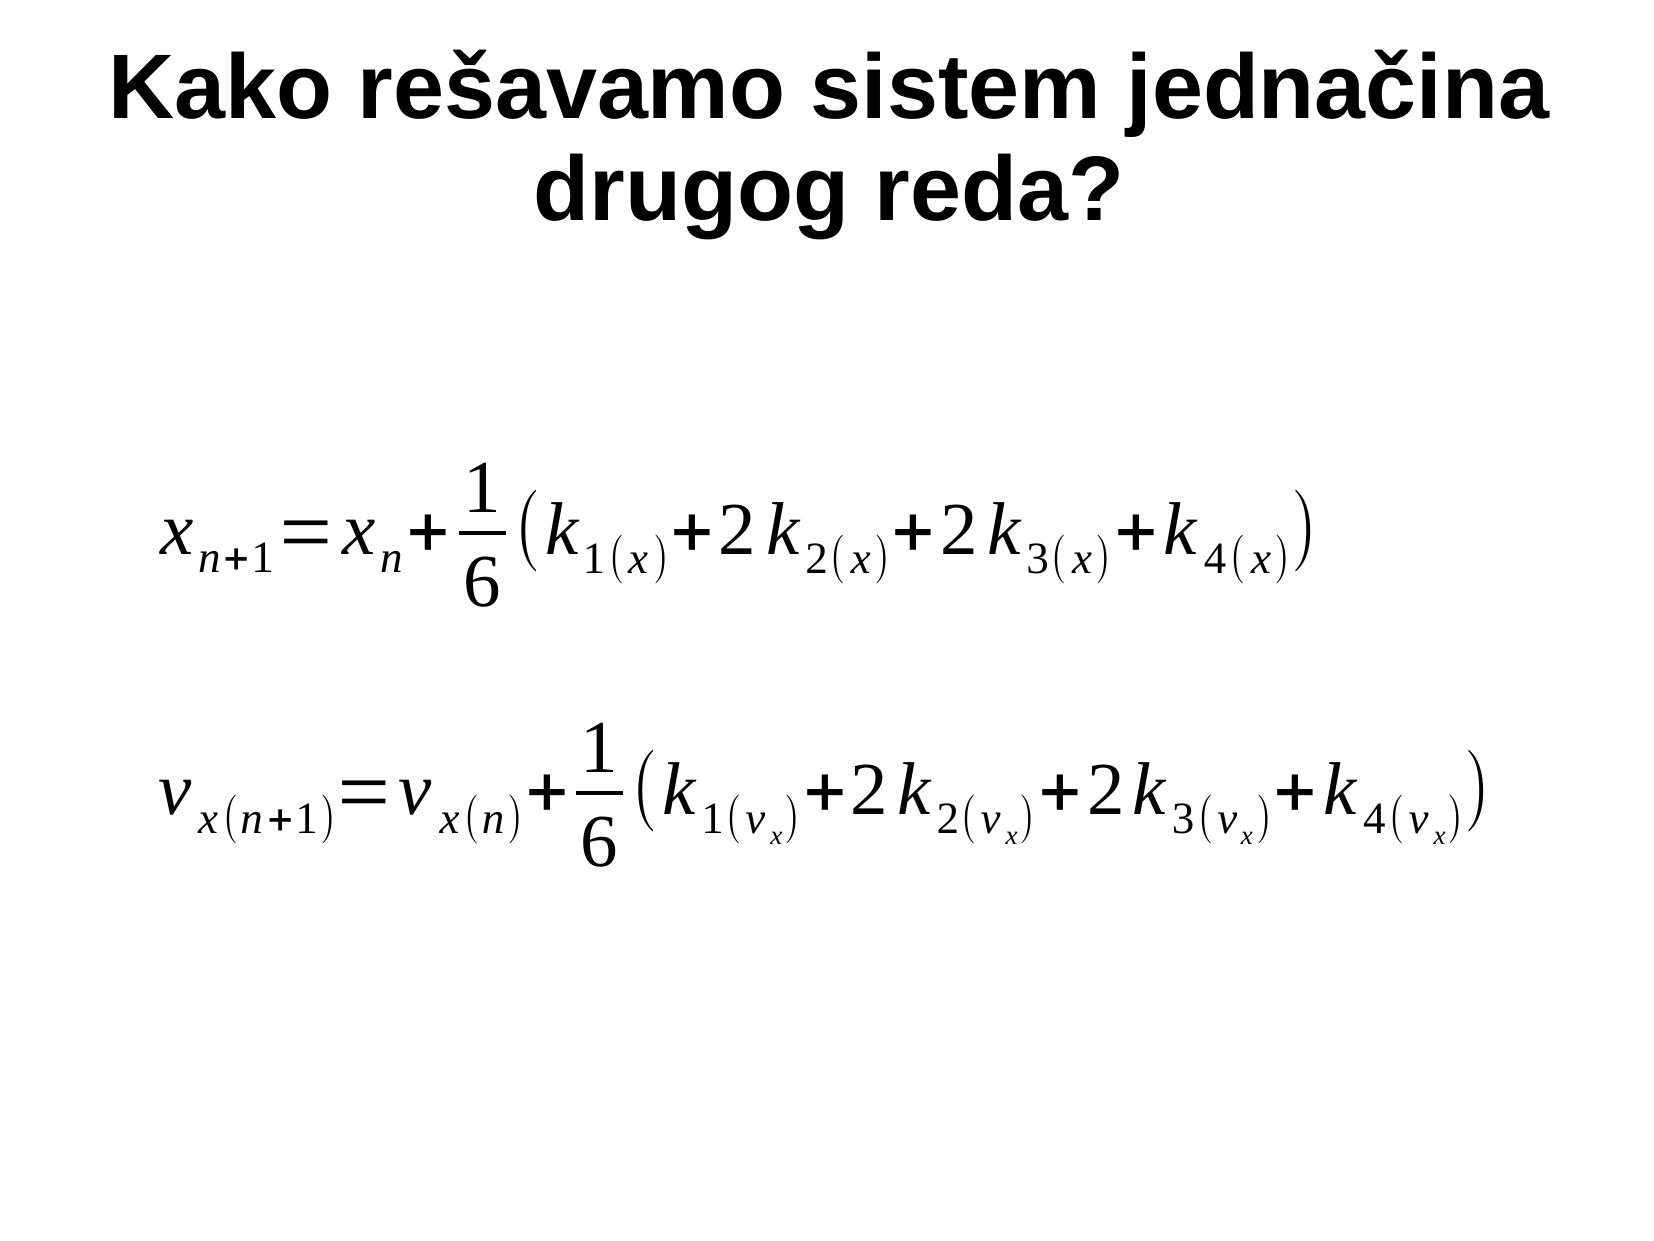

# Kako rešavamo sistem jednačina drugog reda?